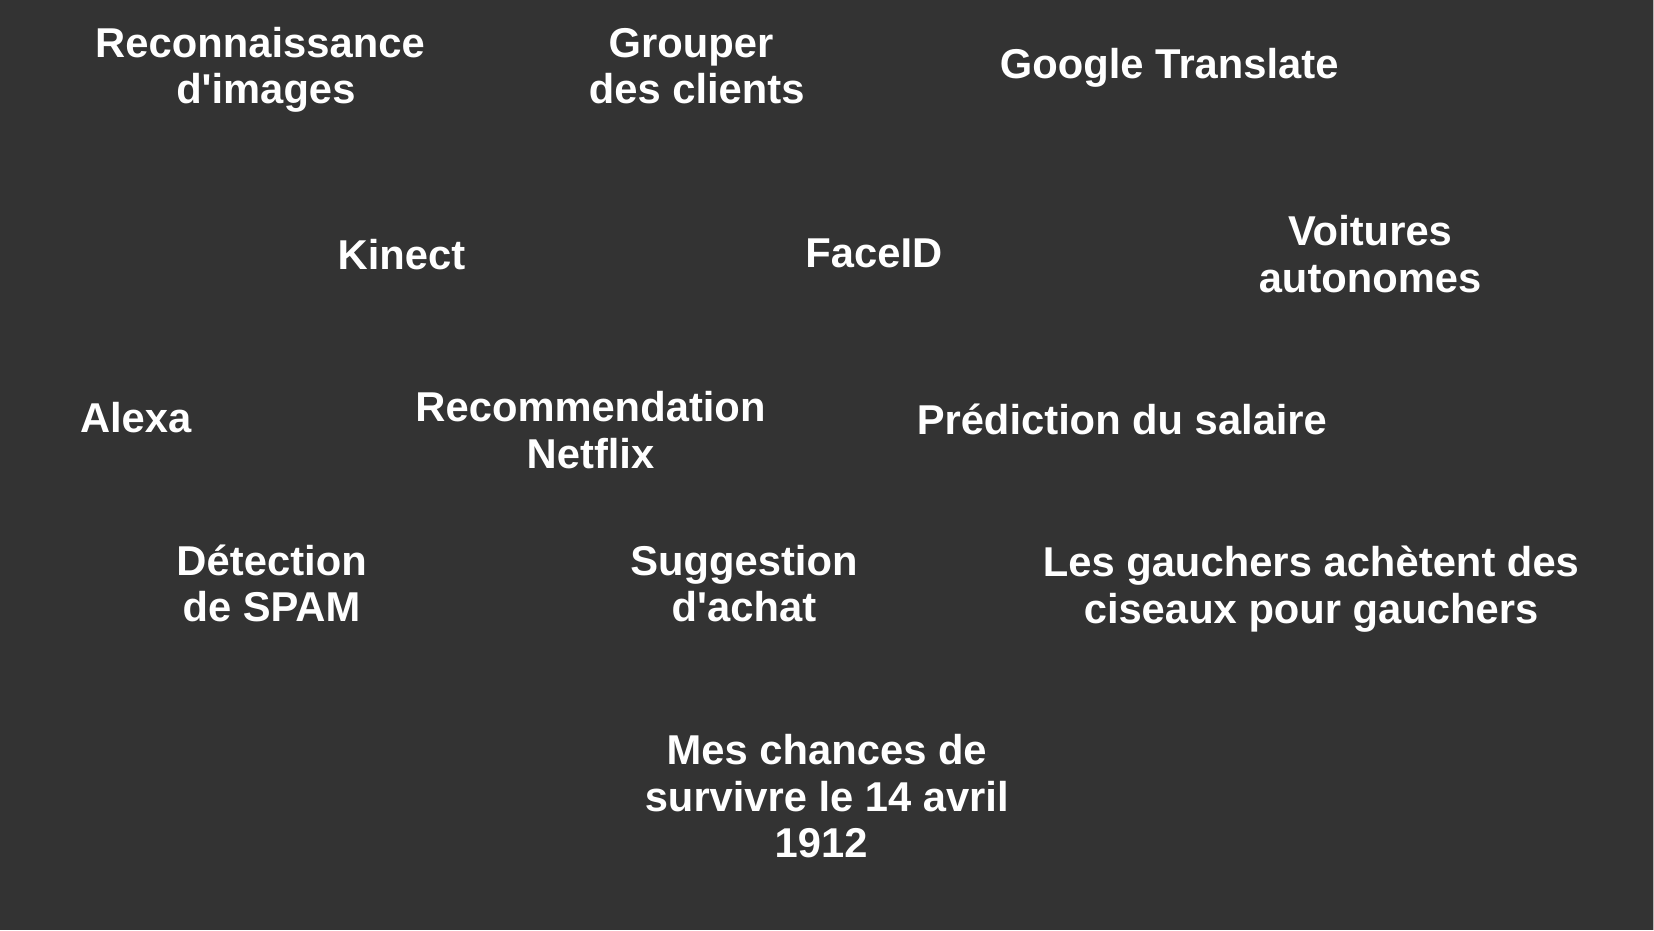

Reconnaissance
d'images
Grouper
des clients
Google Translate
Voitures autonomes
FaceID
Kinect
Recommendation Netflix
Alexa
Prédiction du salaire
Détection de SPAM
Suggestion d'achat
Les gauchers achètent des ciseaux pour gauchers
Mes chances de survivre le 14 avril 1912